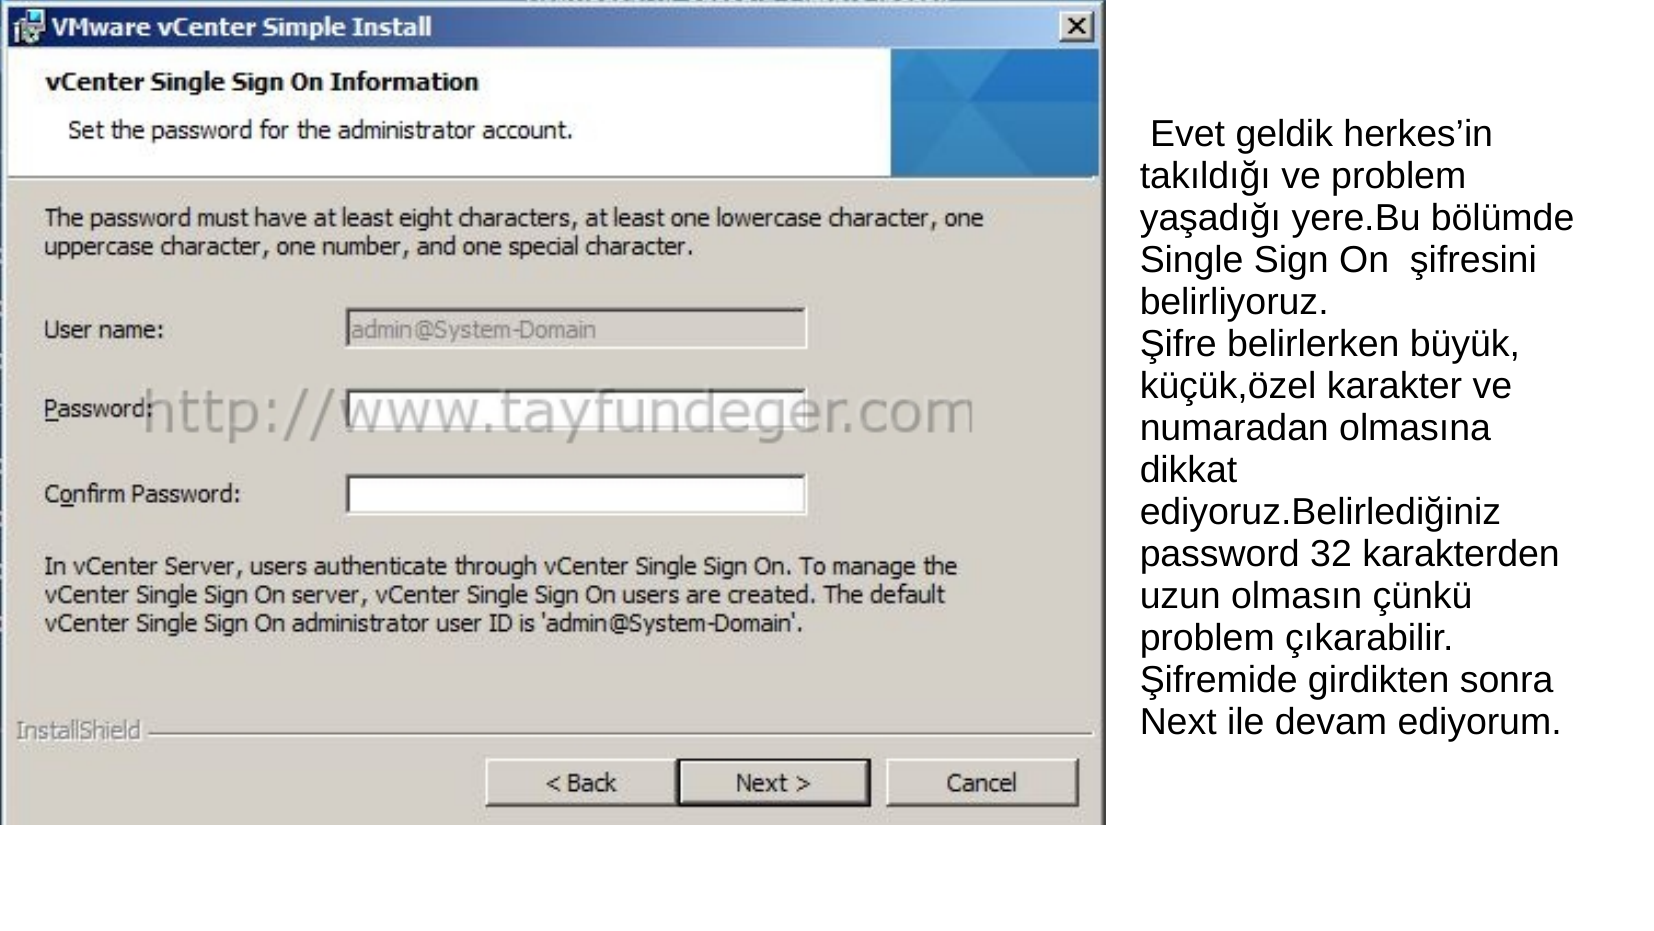

Evet geldik herkes’in takıldığı ve problem yaşadığı yere.Bu bölümde Single Sign On şifresini belirliyoruz.
Şifre belirlerken büyük, küçük,özel karakter ve numaradan olmasına dikkat ediyoruz.Belirlediğiniz password 32 karakterden uzun olmasın çünkü problem çıkarabilir.
Şifremide girdikten sonra Next ile devam ediyorum.